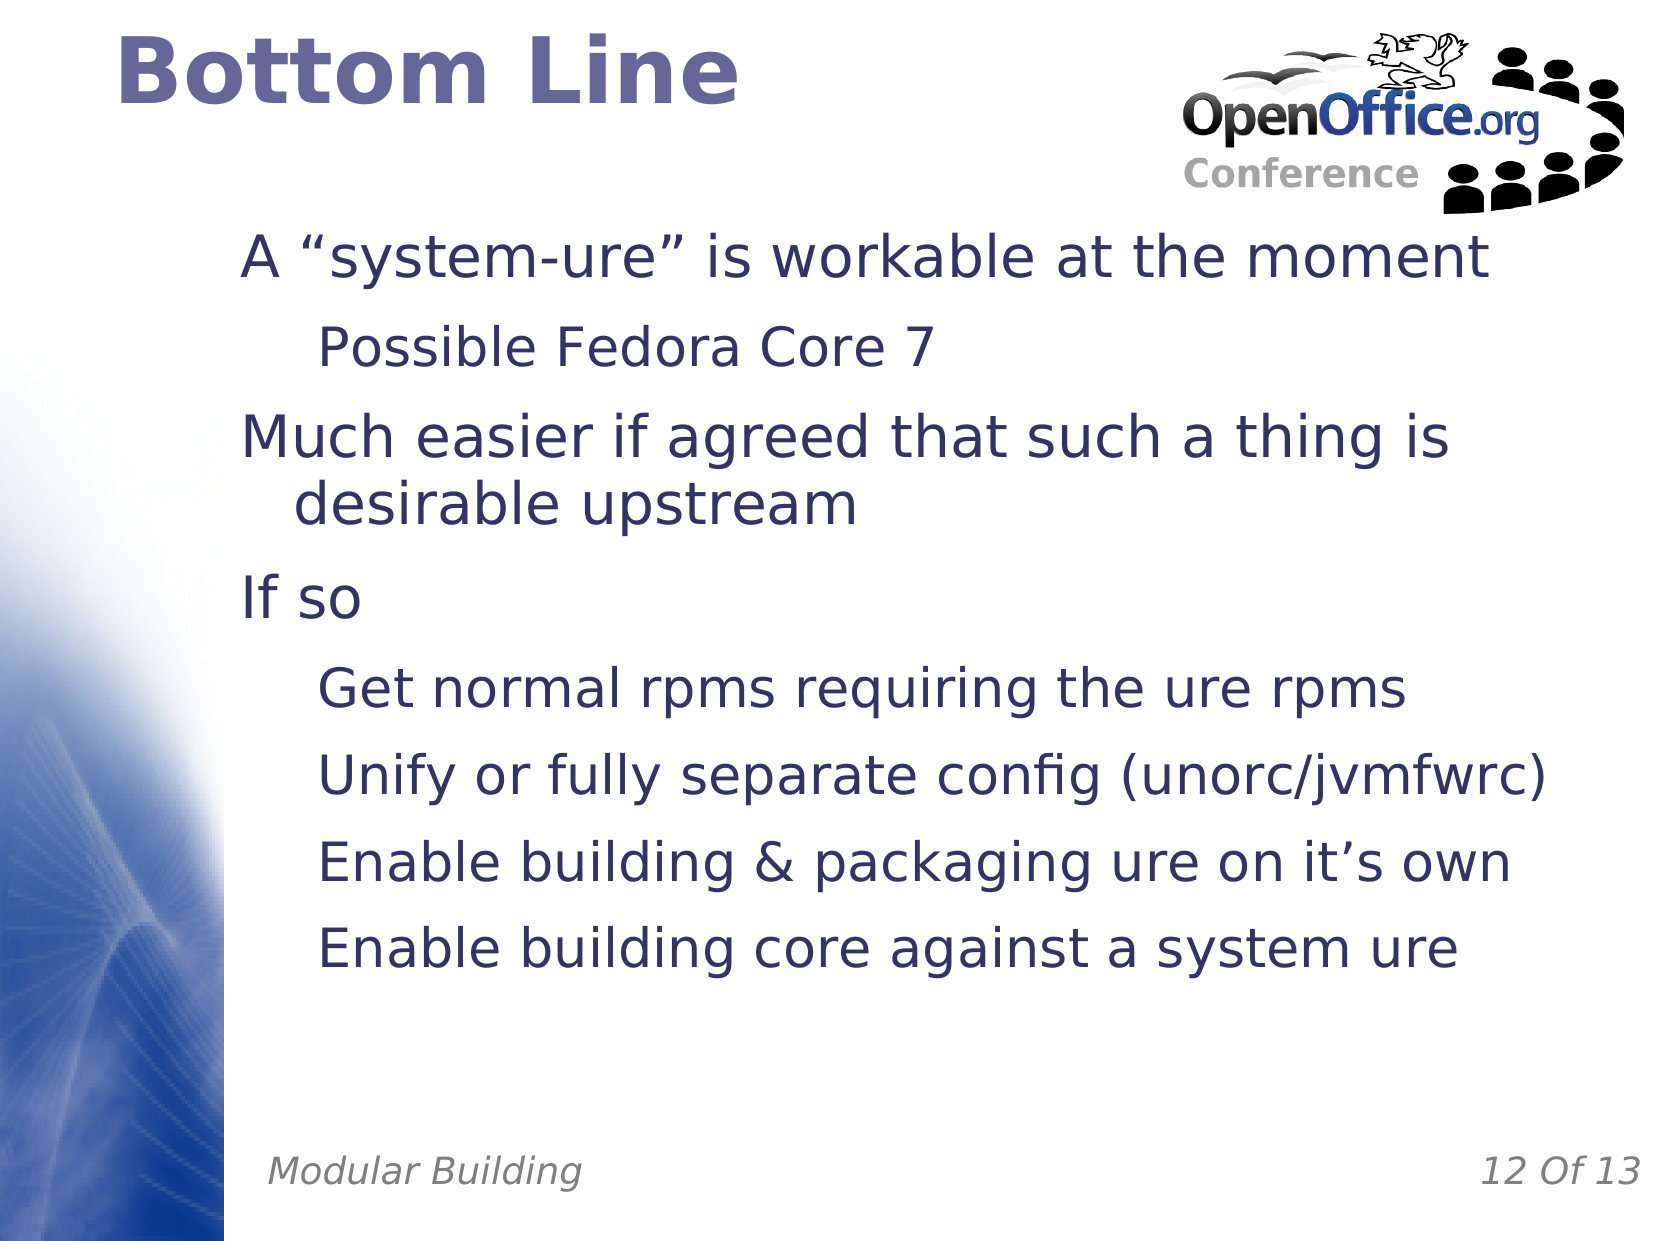

# Bottom Line
A “system-ure” is workable at the moment
Possible Fedora Core 7
Much easier if agreed that such a thing is desirable upstream
If so
Get normal rpms requiring the ure rpms
Unify or fully separate config (unorc/jvmfwrc)
Enable building & packaging ure on it’s own
Enable building core against a system ure